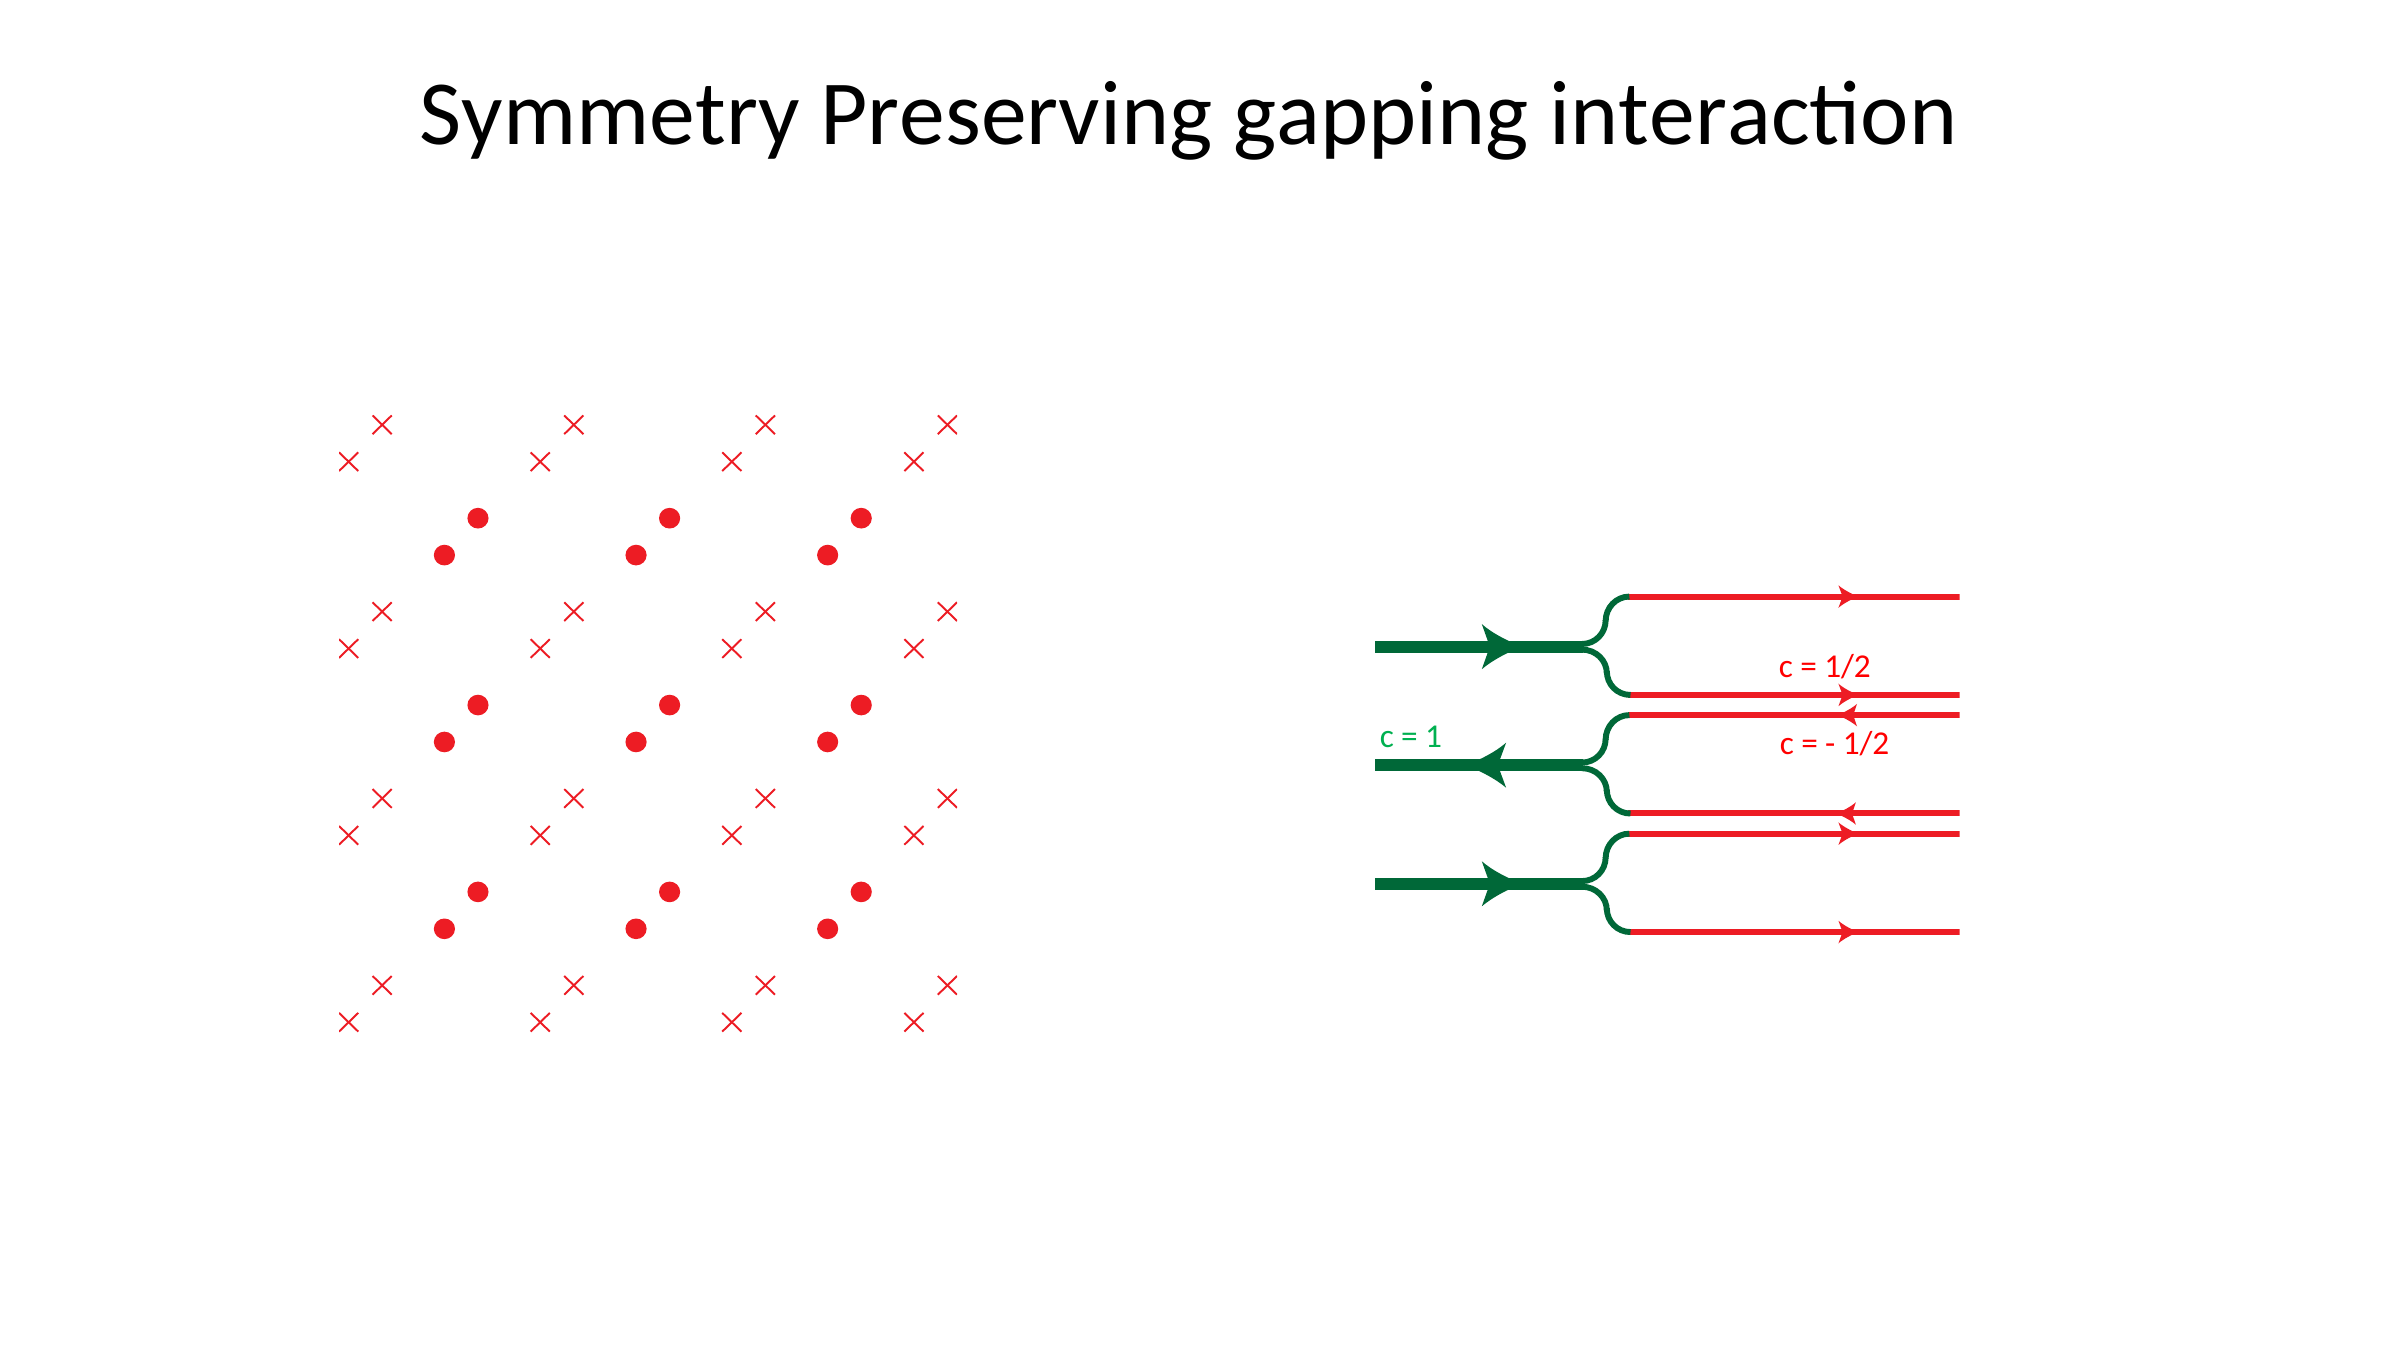

Symmetry Preserving gapping interaction
c = 1/2
c = 1
c = - 1/2